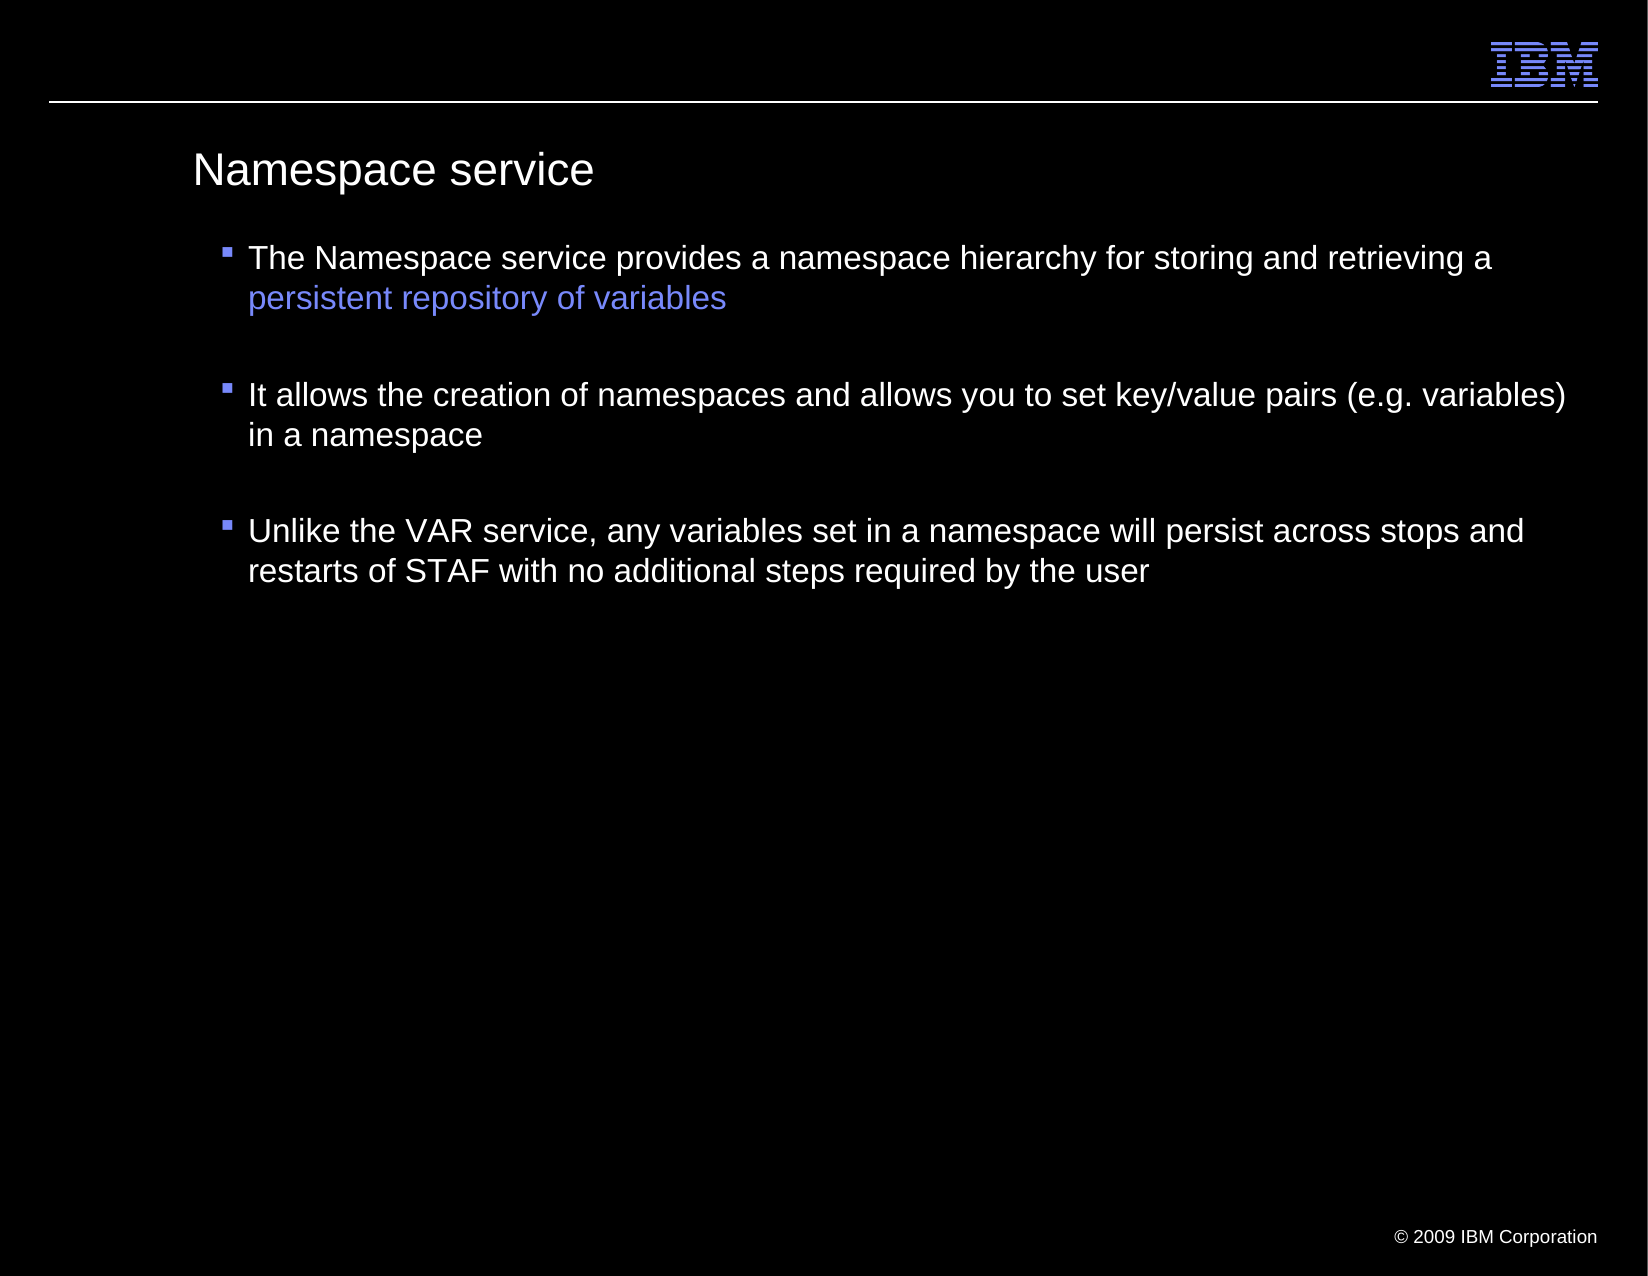

# Namespace service
The Namespace service provides a namespace hierarchy for storing and retrieving a persistent repository of variables
It allows the creation of namespaces and allows you to set key/value pairs (e.g. variables) in a namespace
Unlike the VAR service, any variables set in a namespace will persist across stops and restarts of STAF with no additional steps required by the user